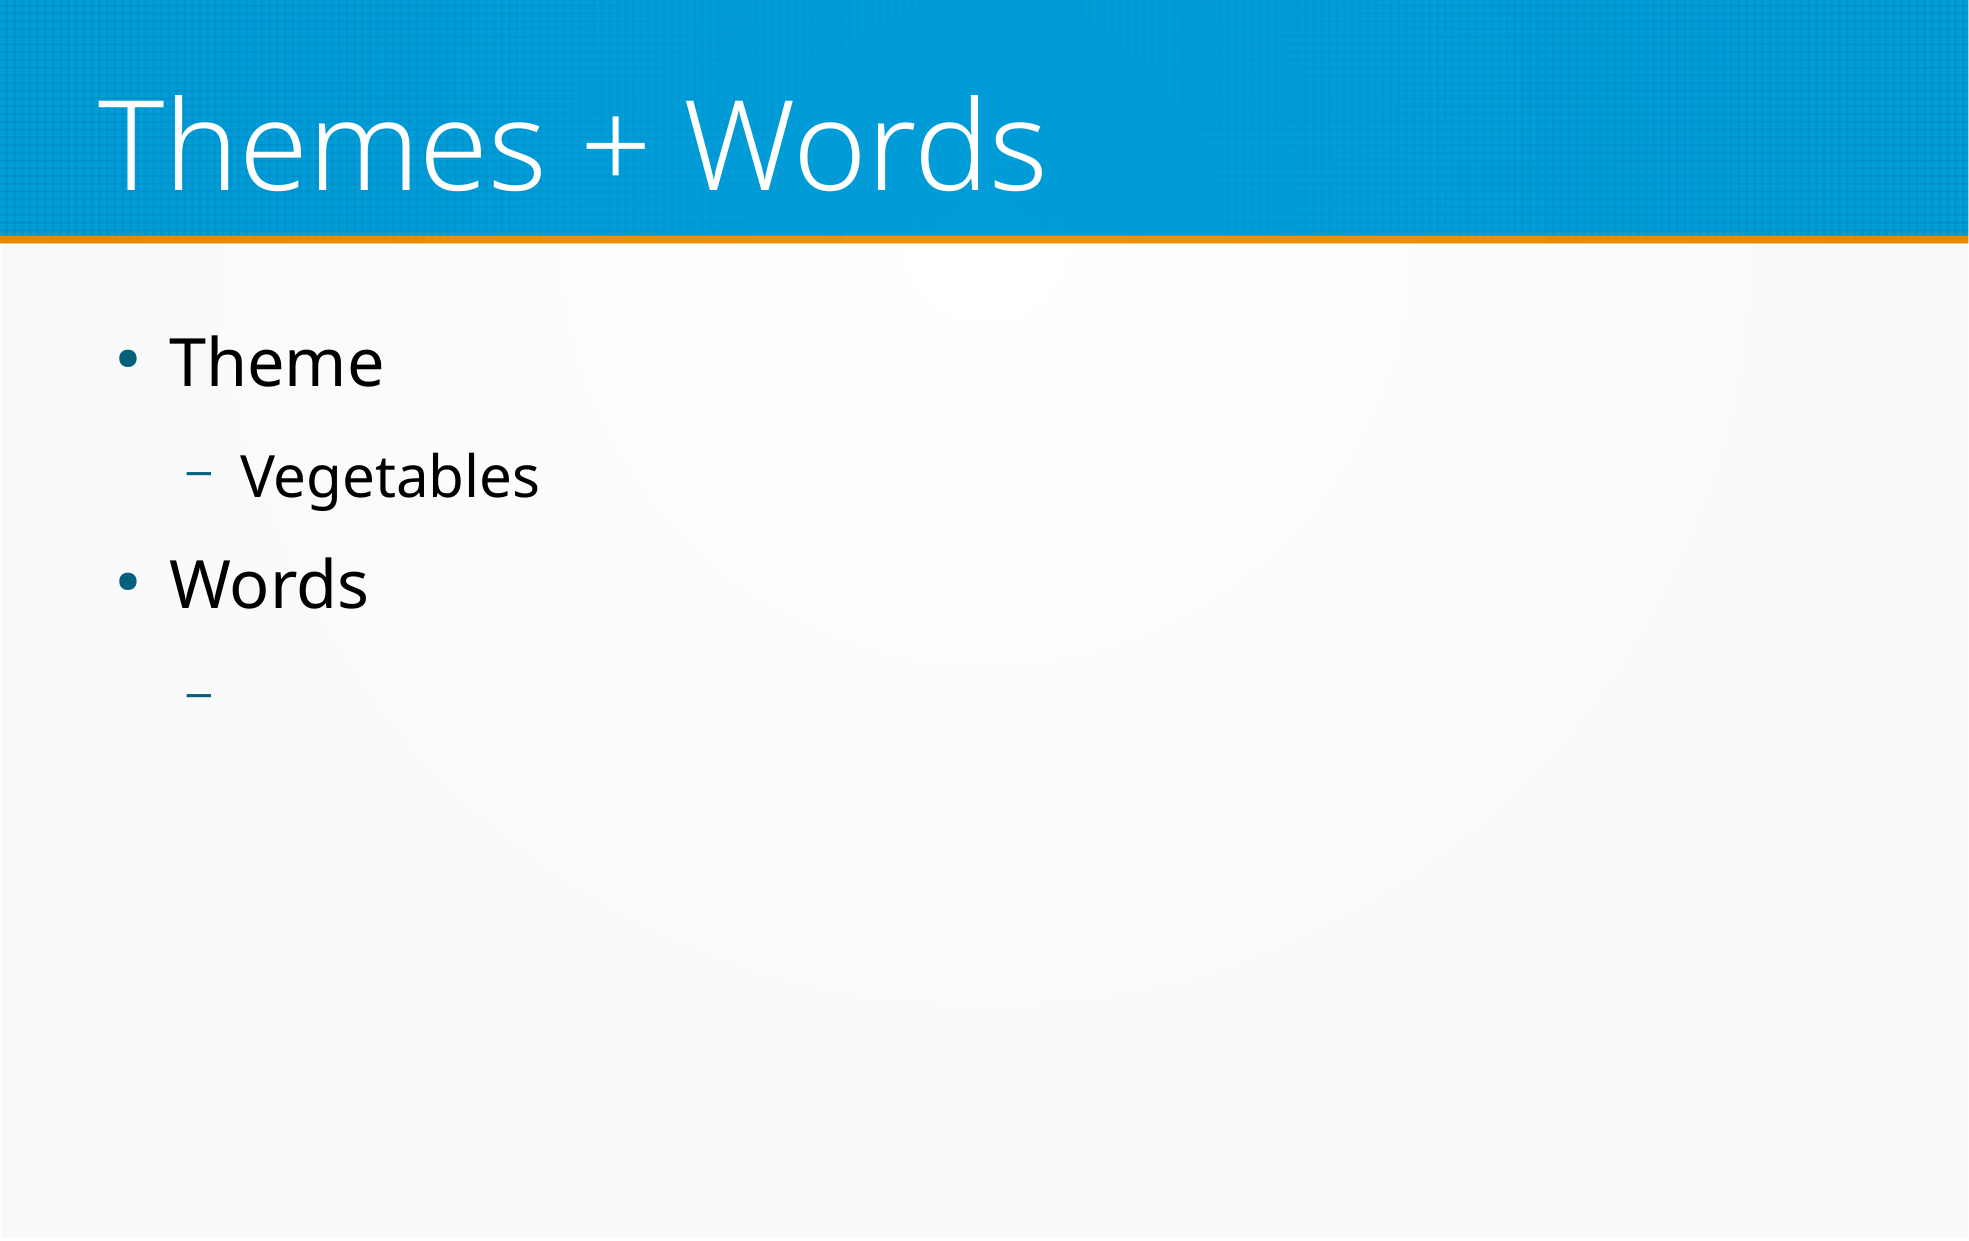

# Themes + Words
Theme
Vegetables
Words